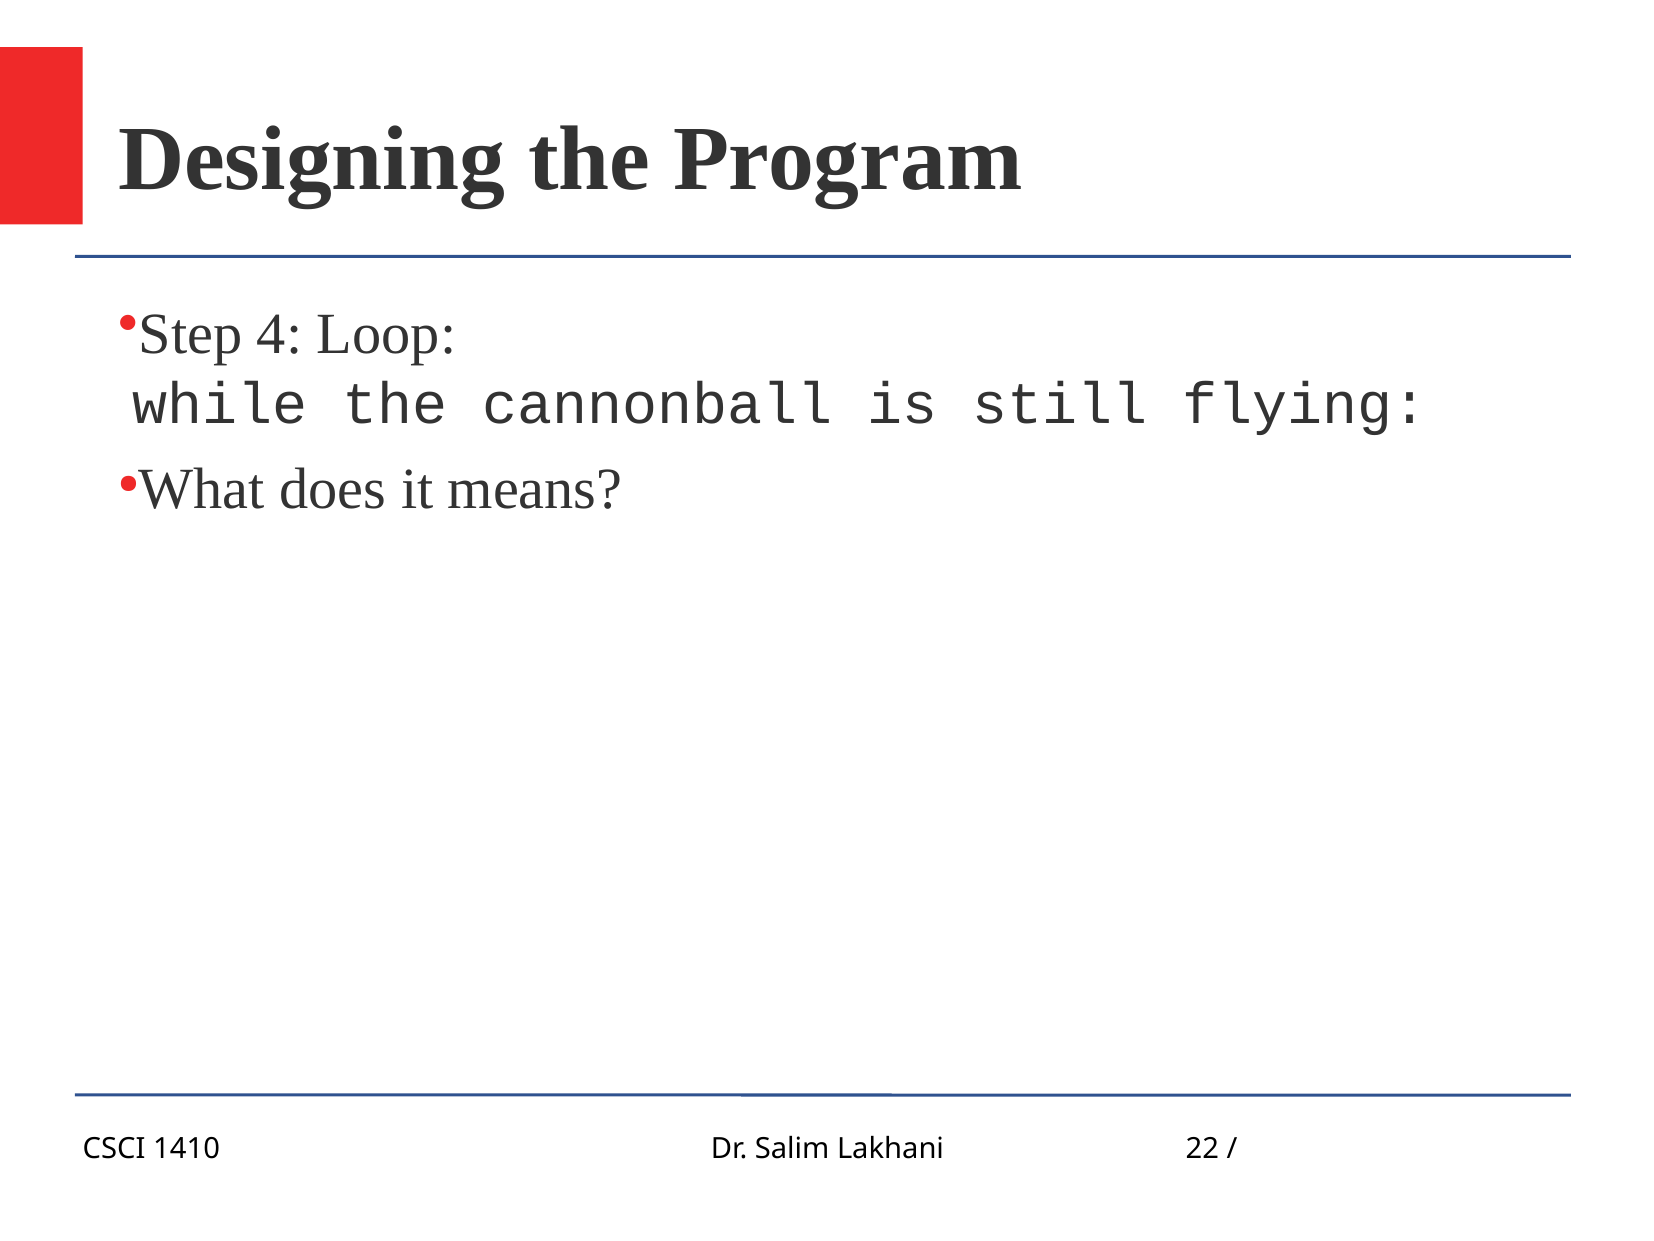

# Designing the Program
Step 4: Loop:
 while the cannonball is still flying:
What does it means?
CSCI 1410
Dr. Salim Lakhani
21 /